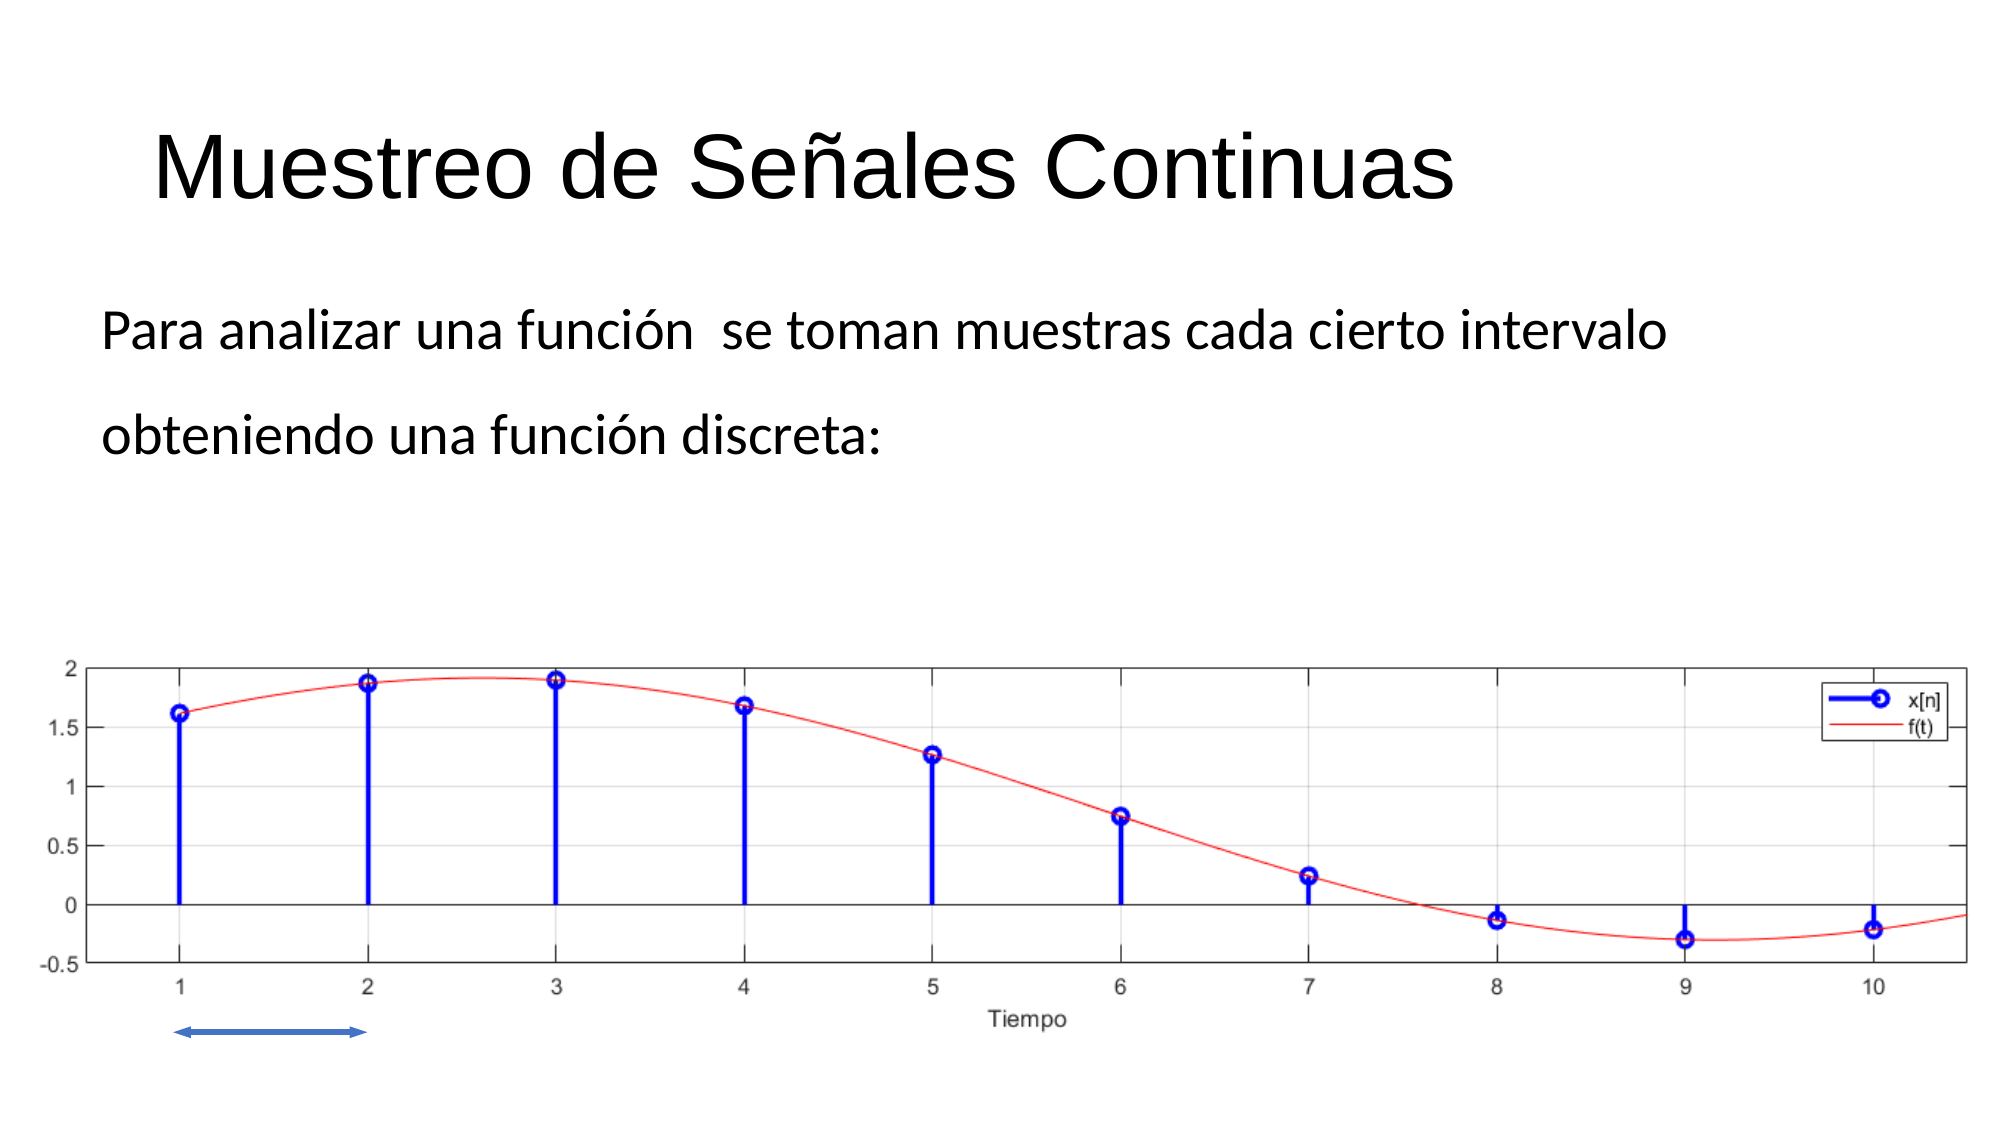

# Muestreo de Señales Continuas
Para analizar una función se toman muestras cada cierto intervalo obteniendo una función discreta: